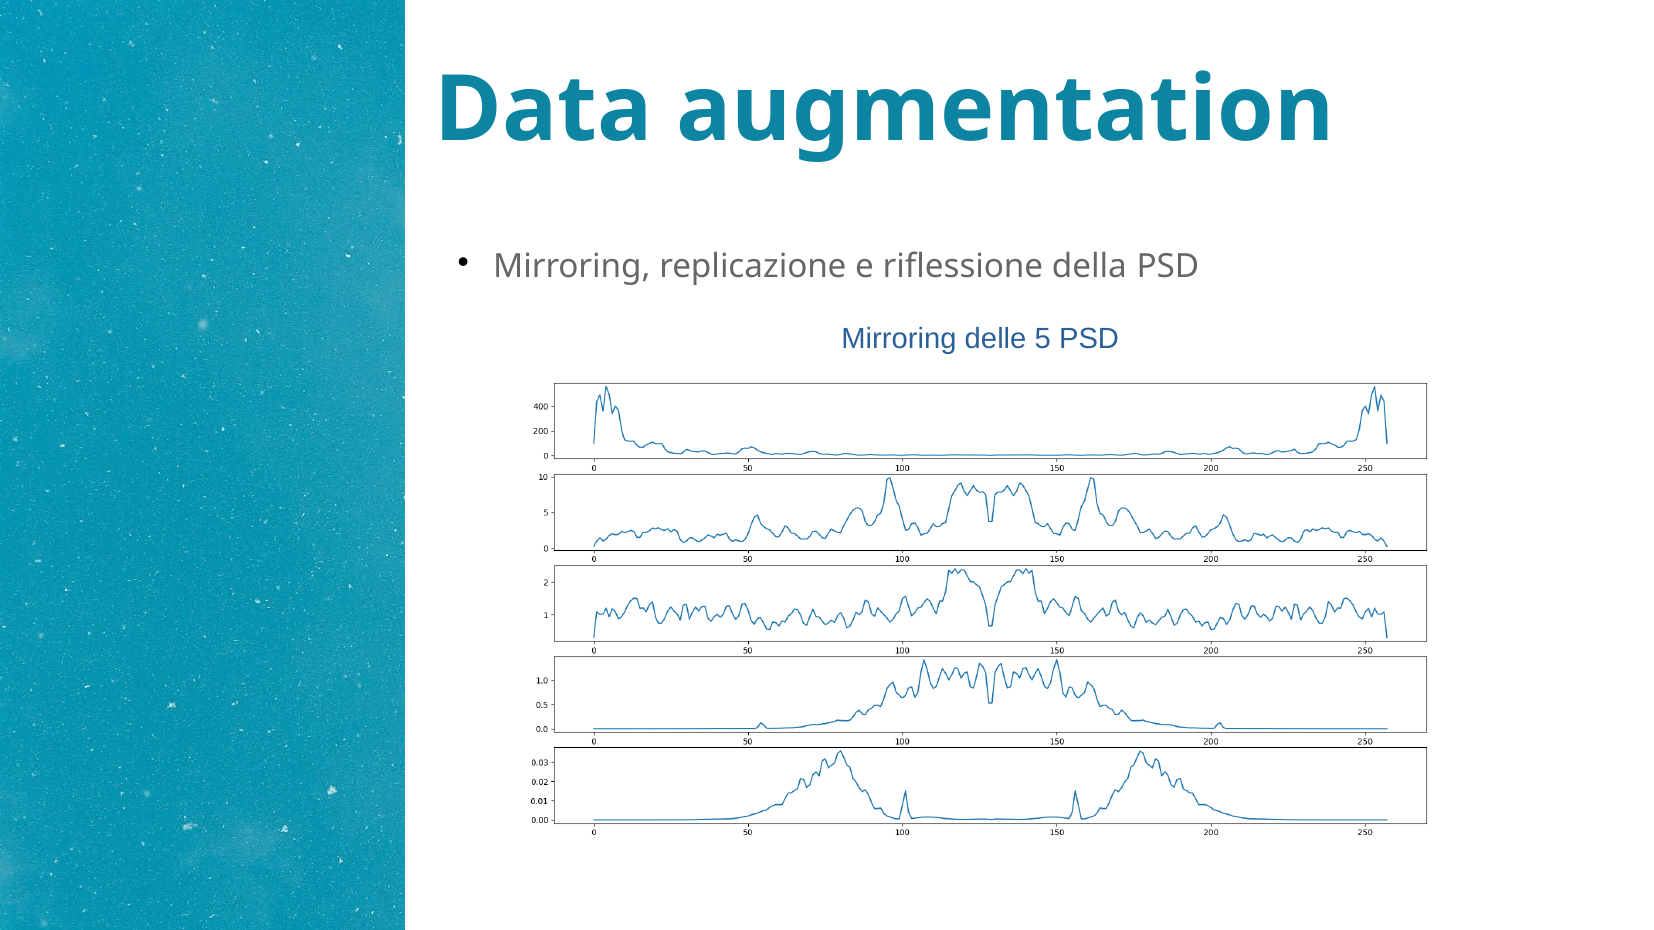

# Data augmentation
Mirroring, replicazione e riflessione della PSD
Mirroring delle 5 PSD